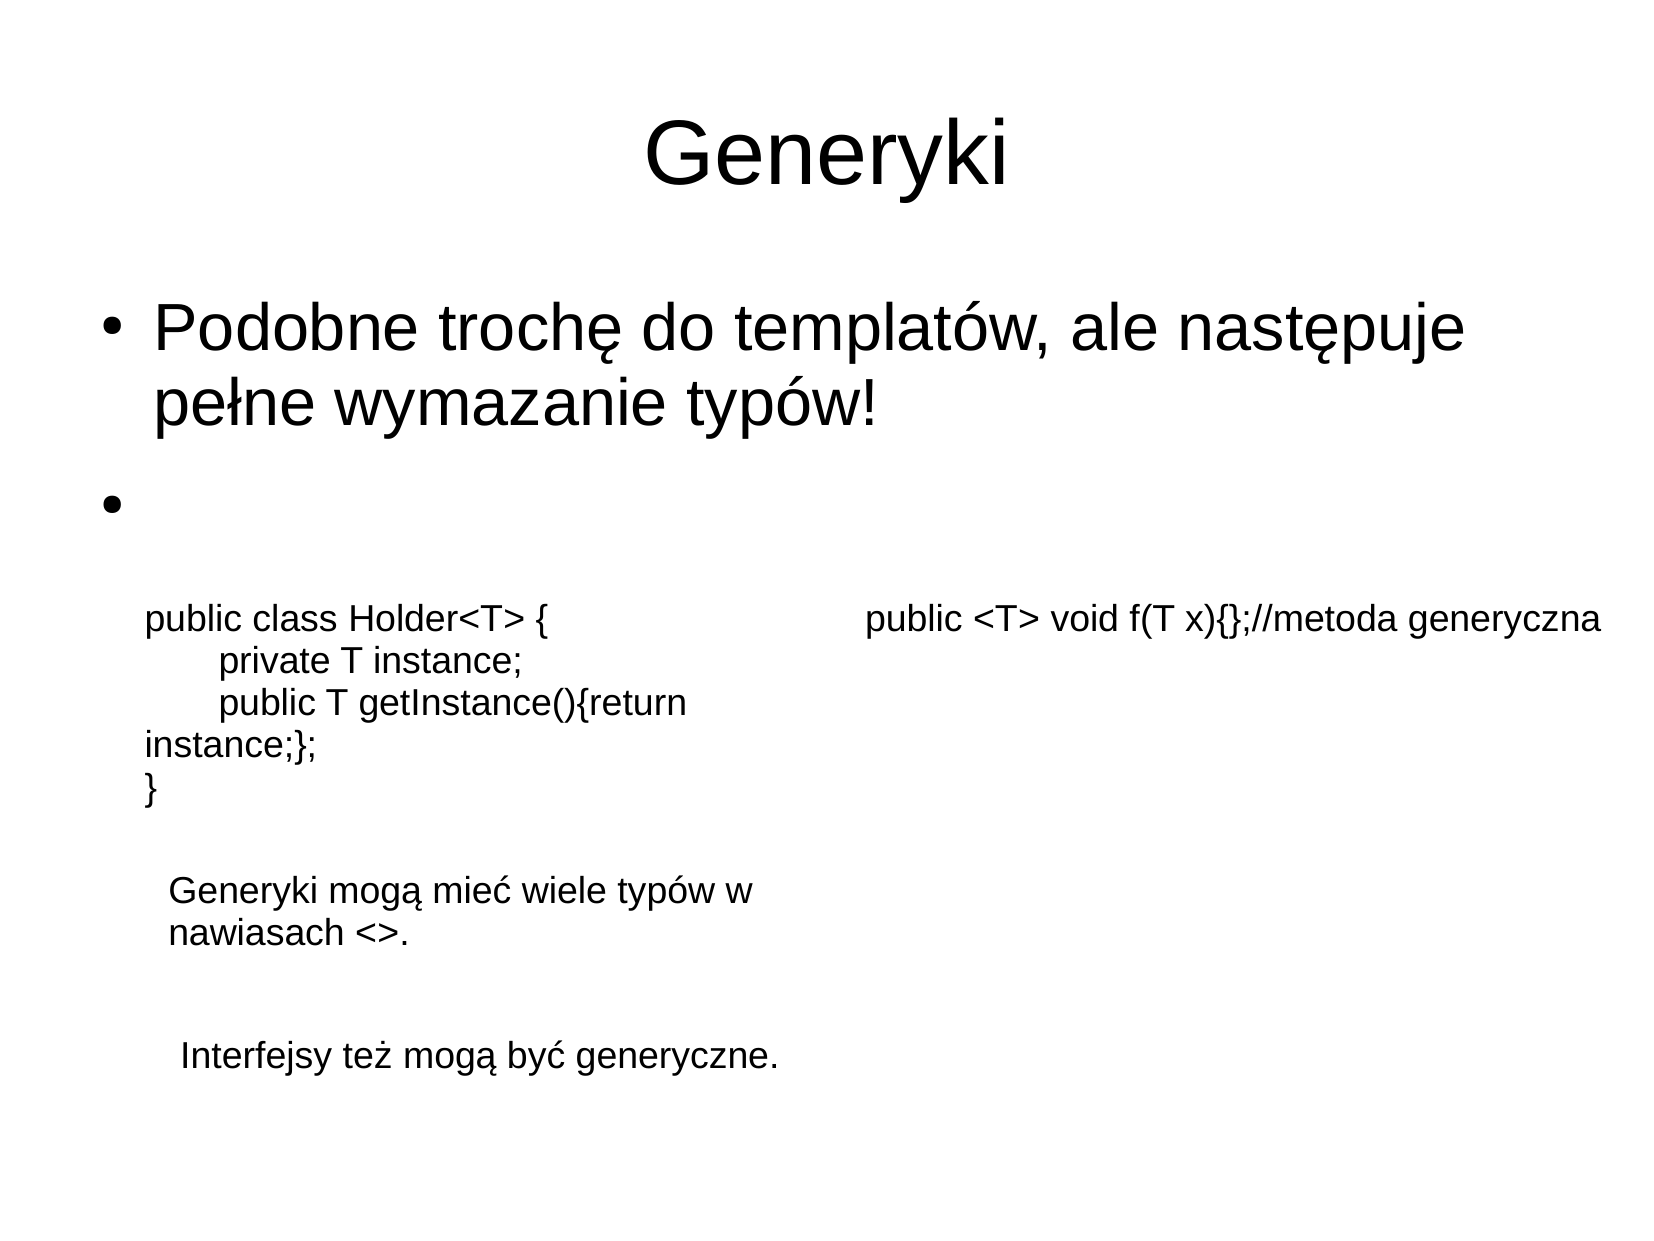

# Generyki
Podobne trochę do templatów, ale następuje pełne wymazanie typów!
public class Holder<T> {
	private T instance;
	public T getInstance(){return instance;};
}
public <T> void f(T x){};//metoda generyczna
Generyki mogą mieć wiele typów w nawiasach <>.
Interfejsy też mogą być generyczne.